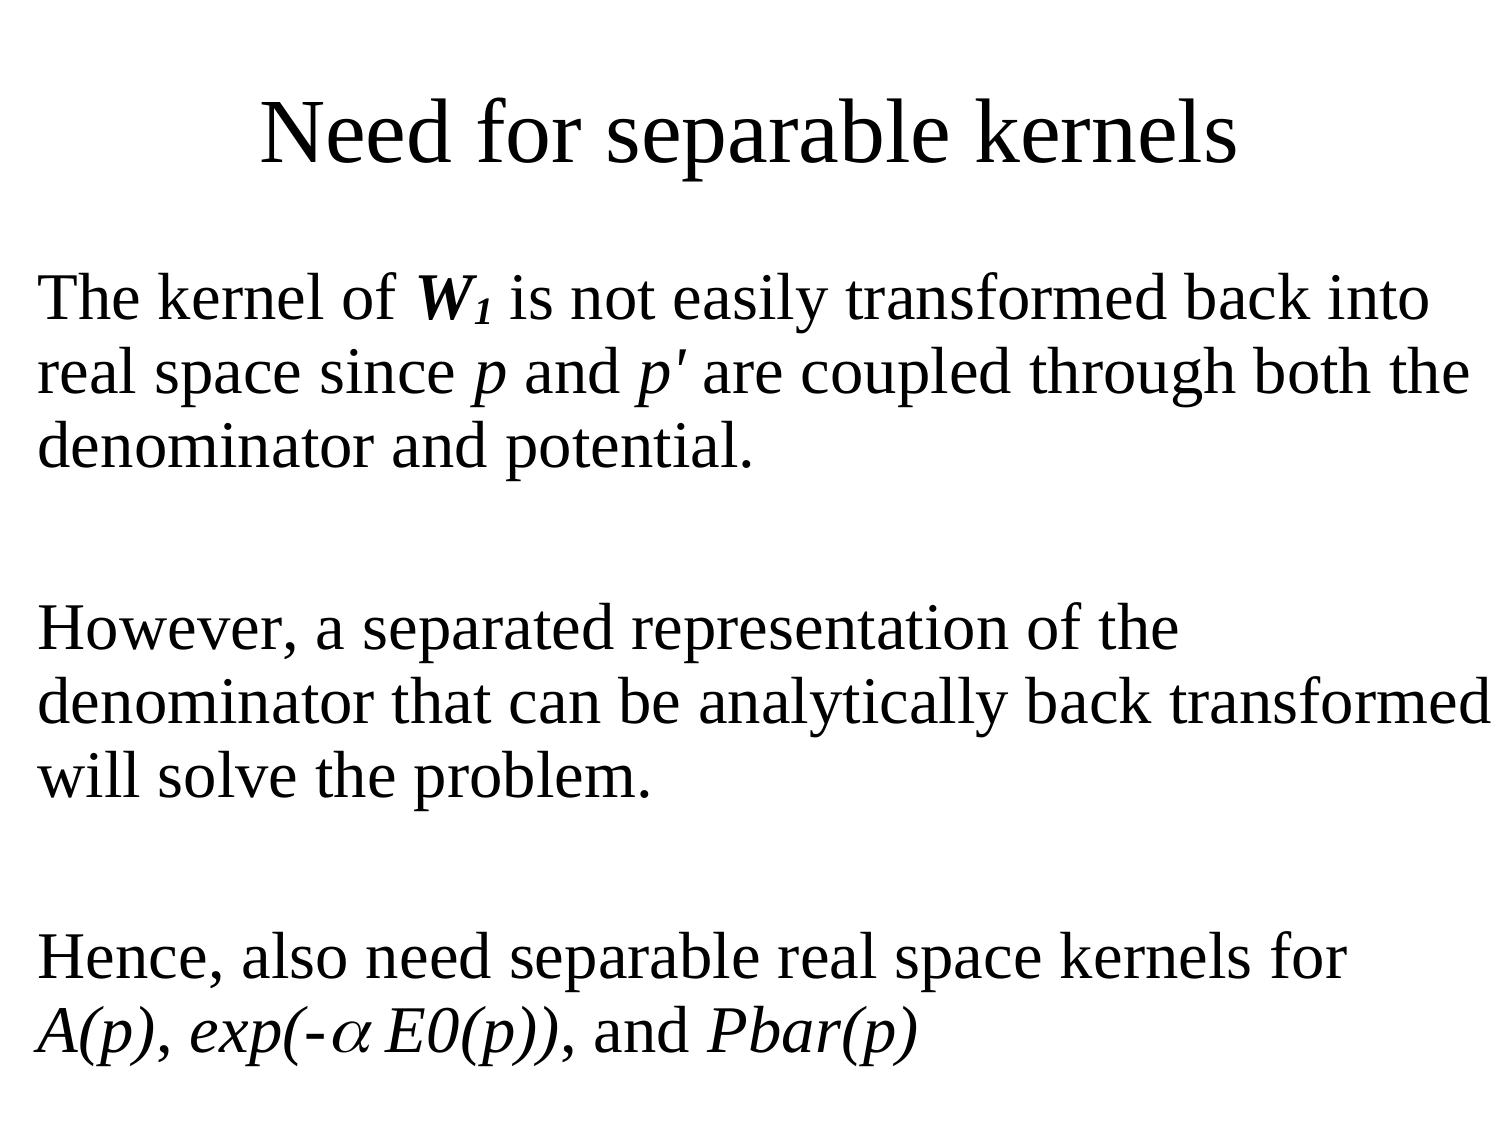

# Need for separable kernels
The kernel of W1 is not easily transformed back into real space since p and p' are coupled through both the denominator and potential.
However, a separated representation of the denominator that can be analytically back transformed will solve the problem.
Hence, also need separable real space kernels for A(p), exp(-a E0(p)), and Pbar(p)